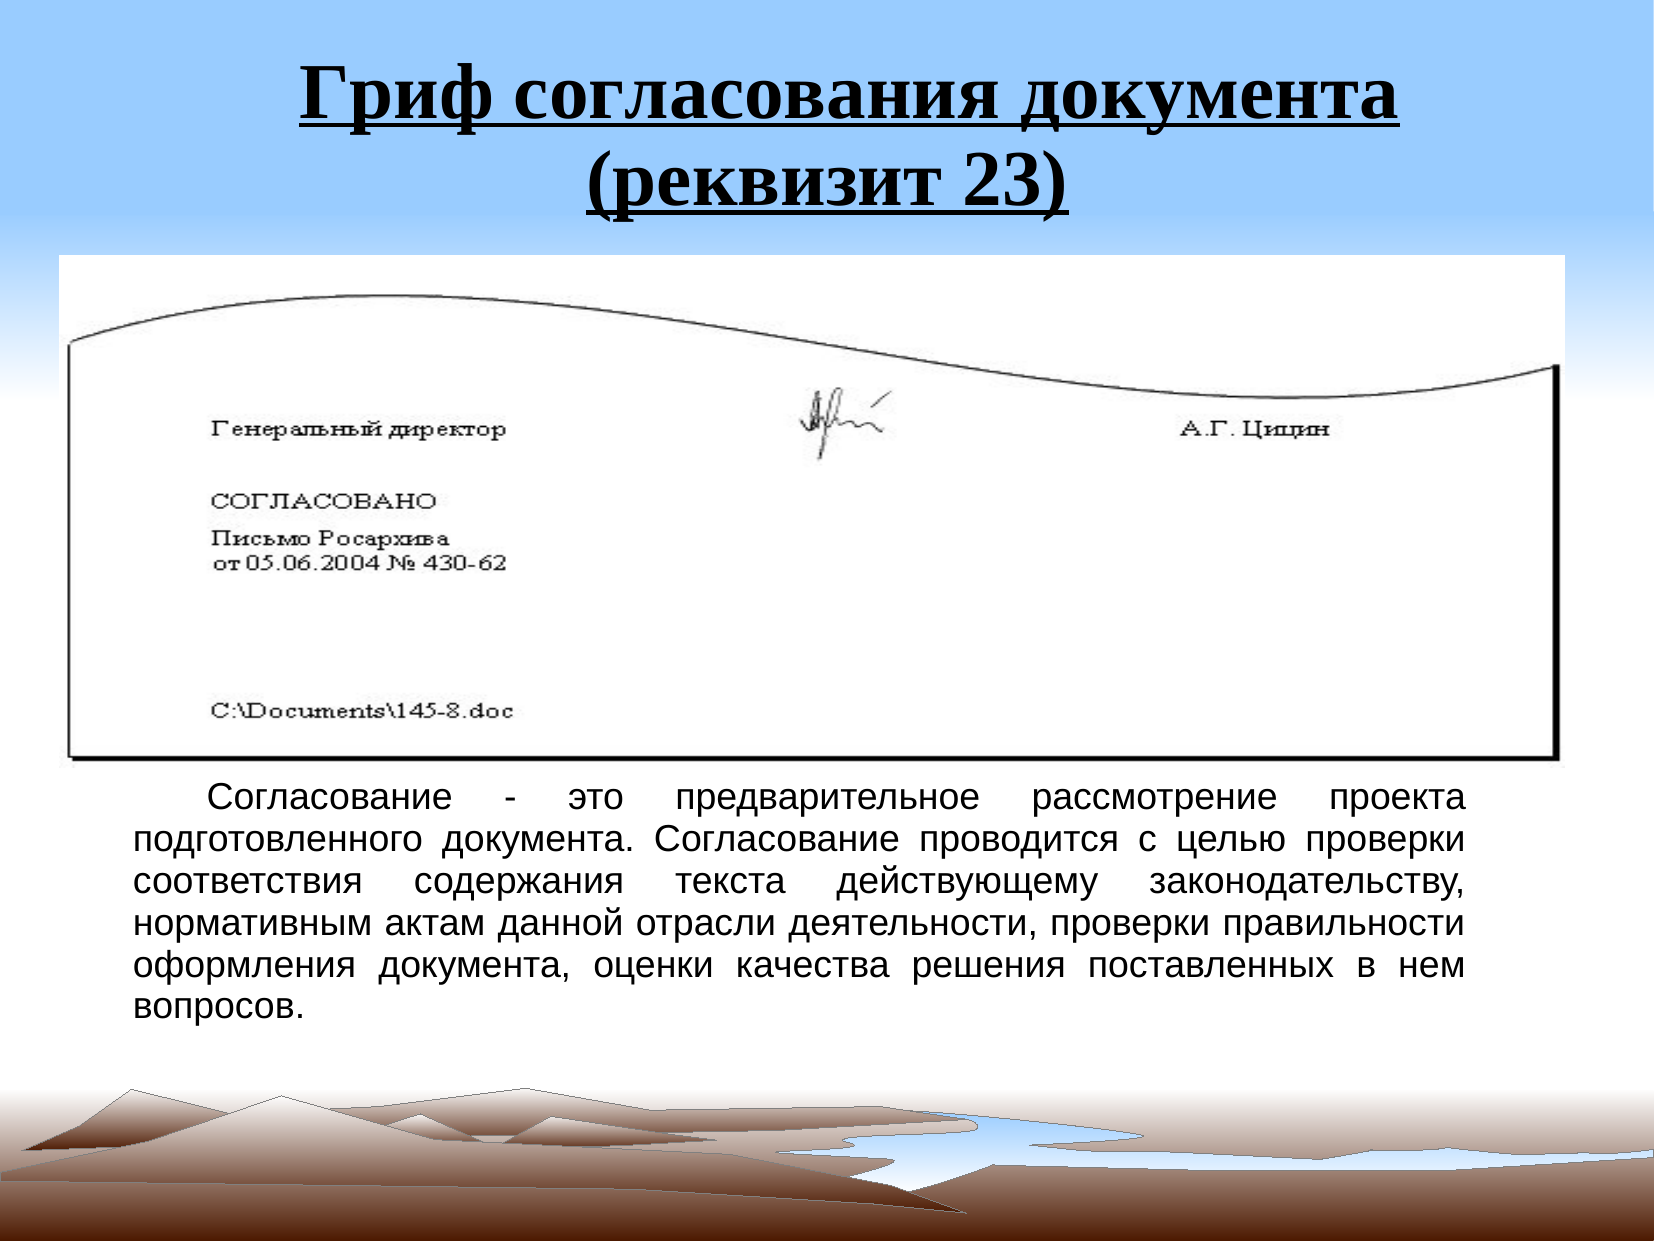

# Гриф согласования документа (реквизит 23)
	Согласование - это предварительное рассмотрение проекта подготовленного документа. Согласование проводится с целью проверки соответствия содержания текста действующему законодательству, нормативным актам данной отрасли деятельности, проверки правильности оформления документа, оценки качества решения поставленных в нем вопросов.